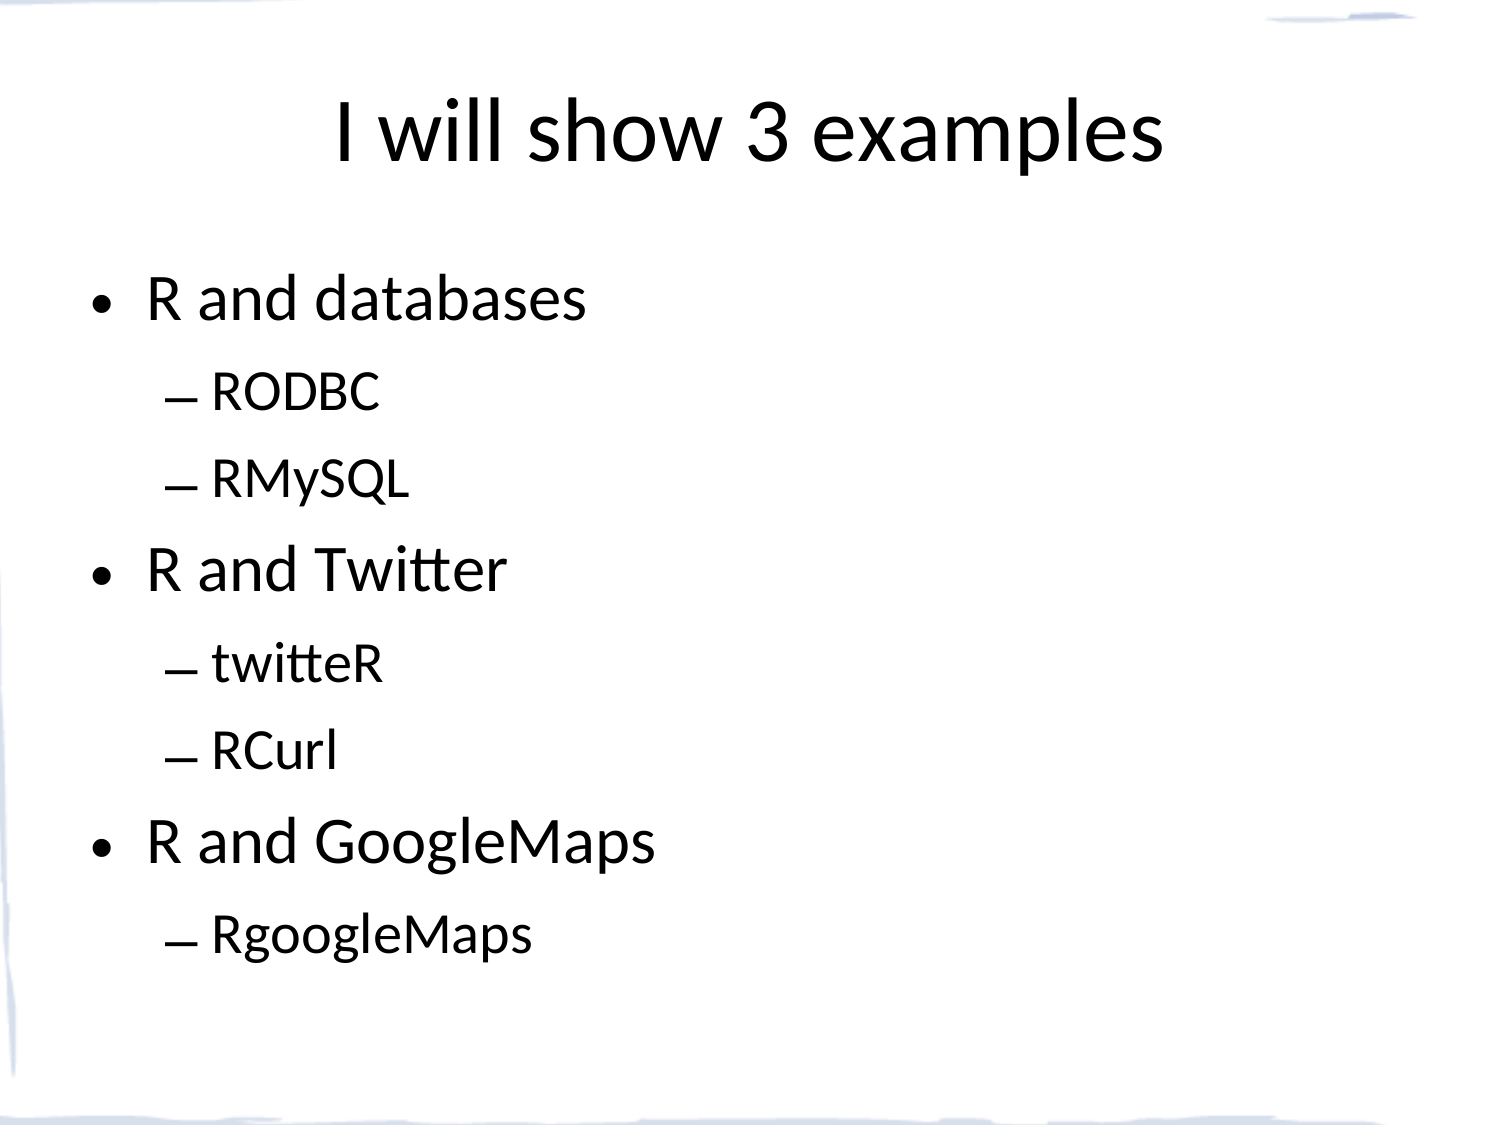

# I will show 3 examples
R and databases
RODBC
RMySQL
R and Twitter
twitteR
RCurl
R and GoogleMaps
RgoogleMaps